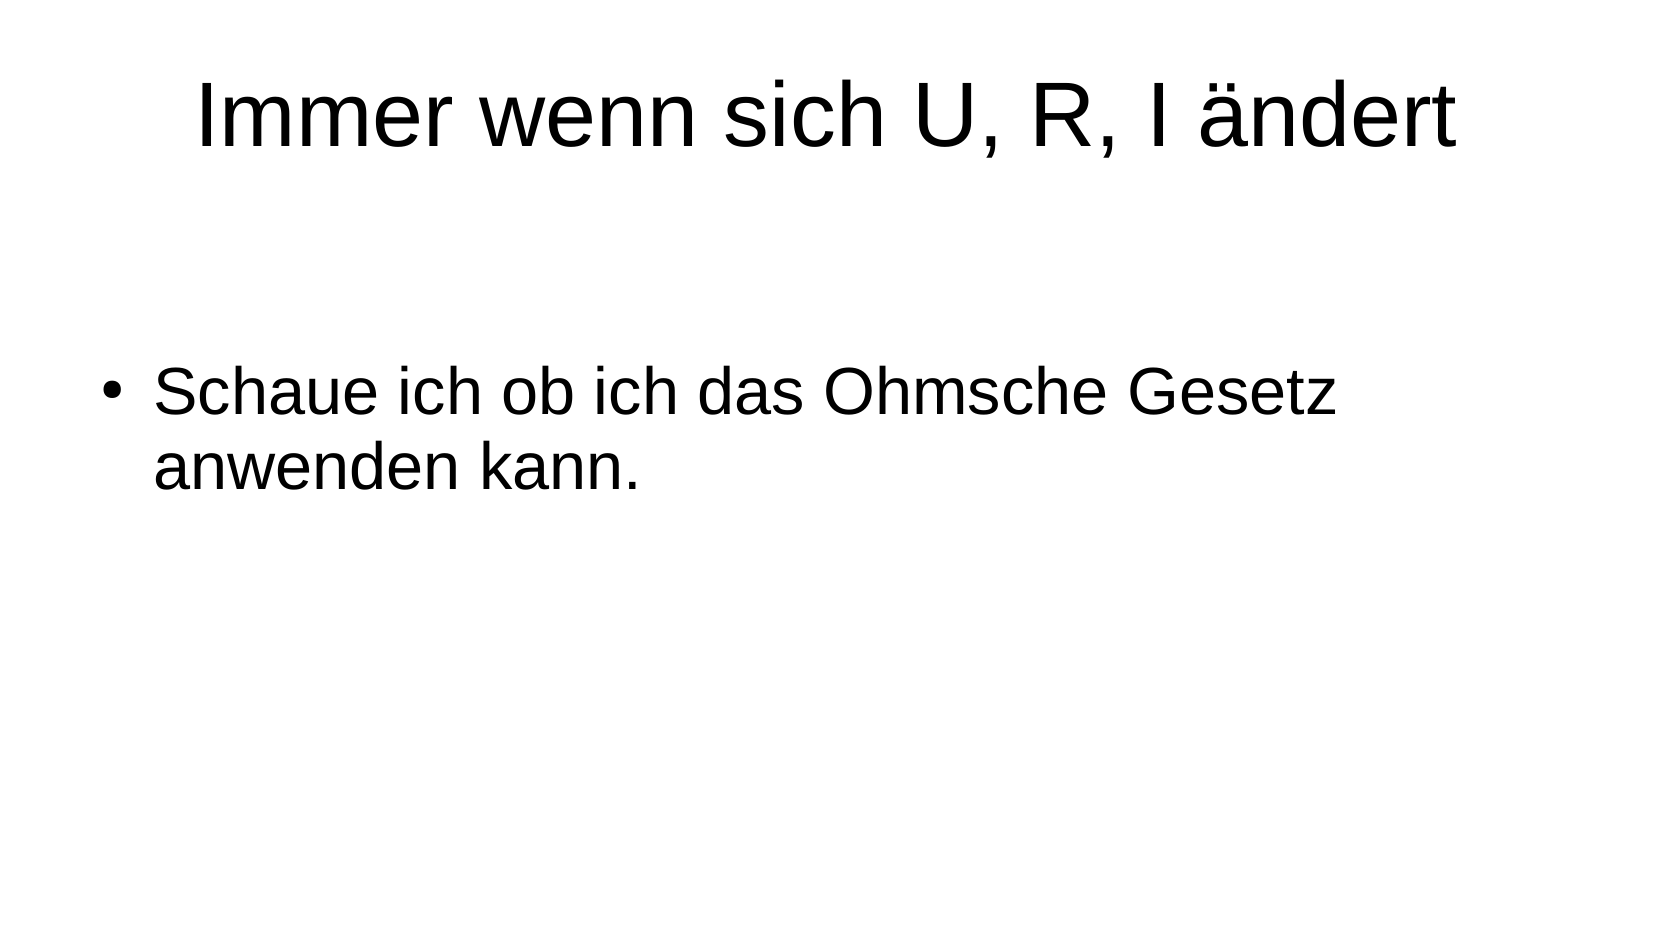

# Immer wenn sich U, R, I ändert
Schaue ich ob ich das Ohmsche Gesetz anwenden kann.